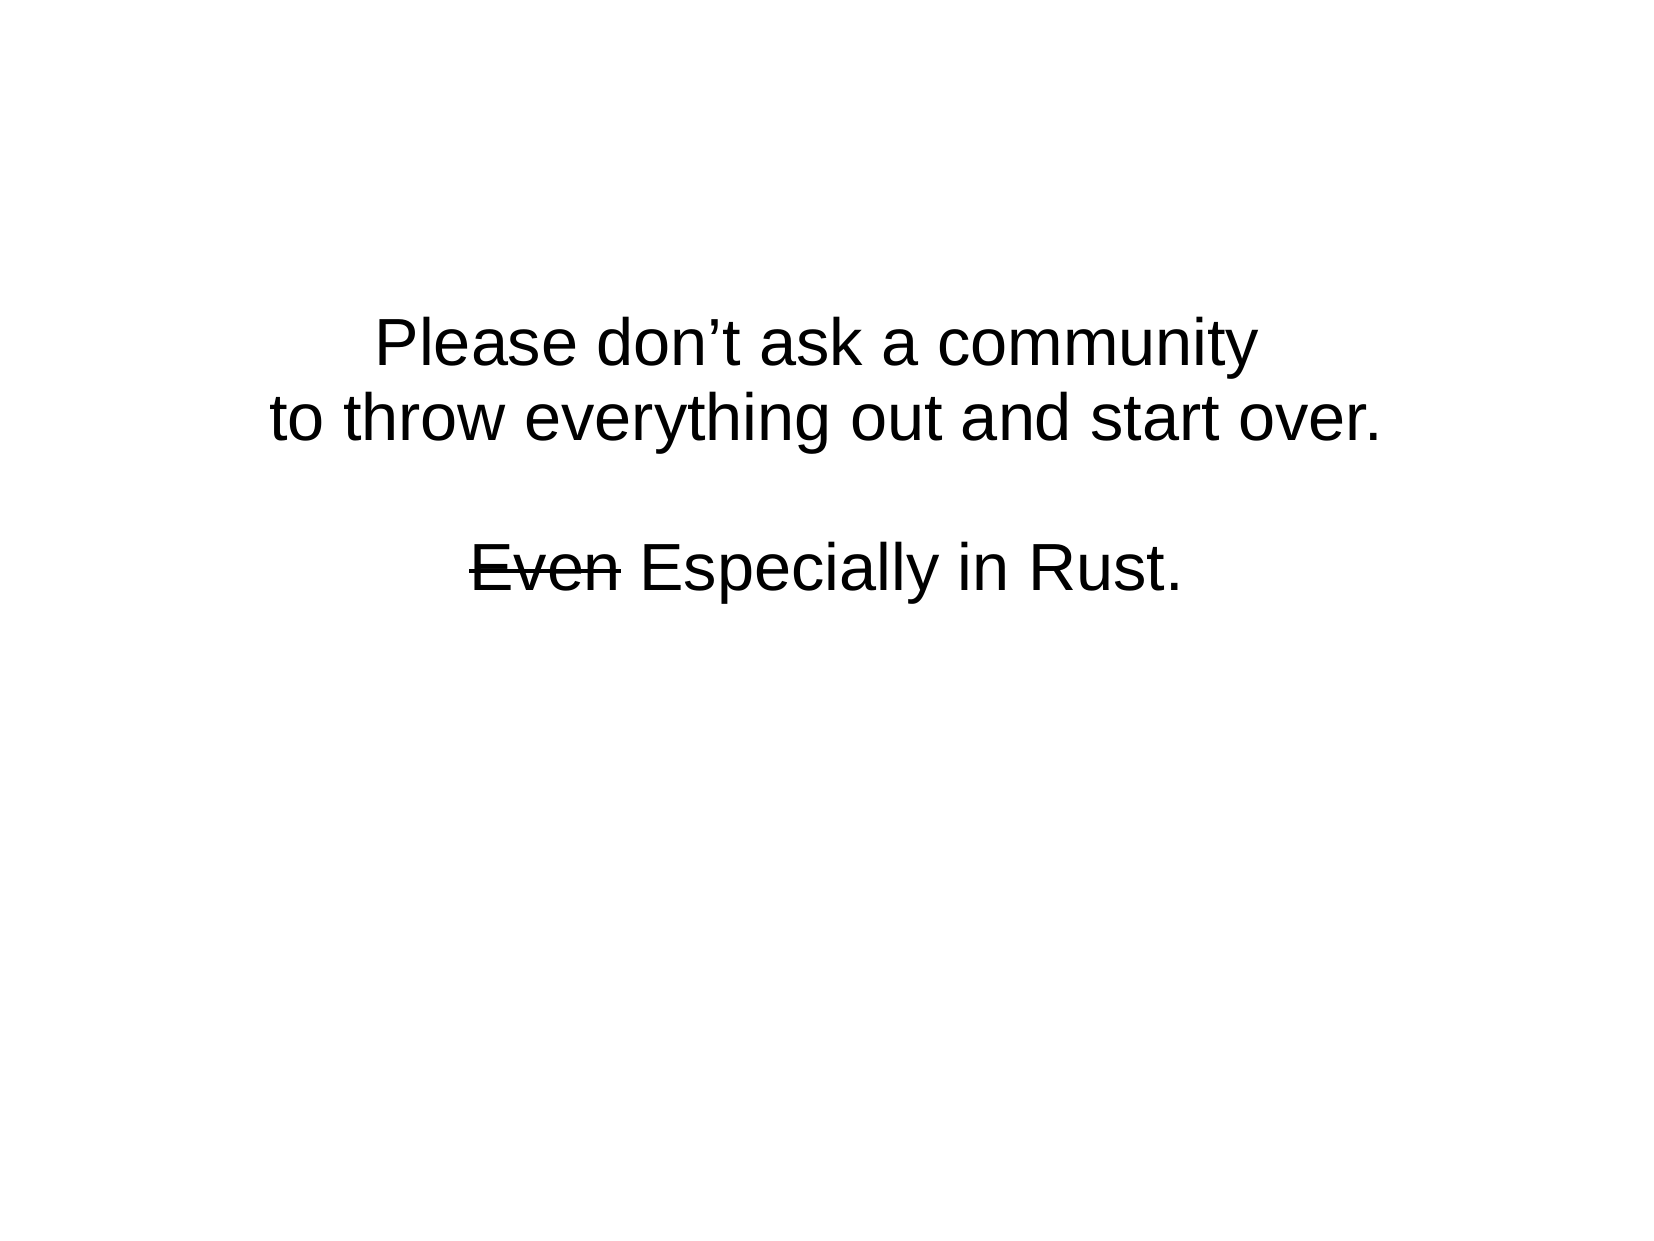

# Please don’t ask a community
to throw everything out and start over.
Even Especially in Rust.